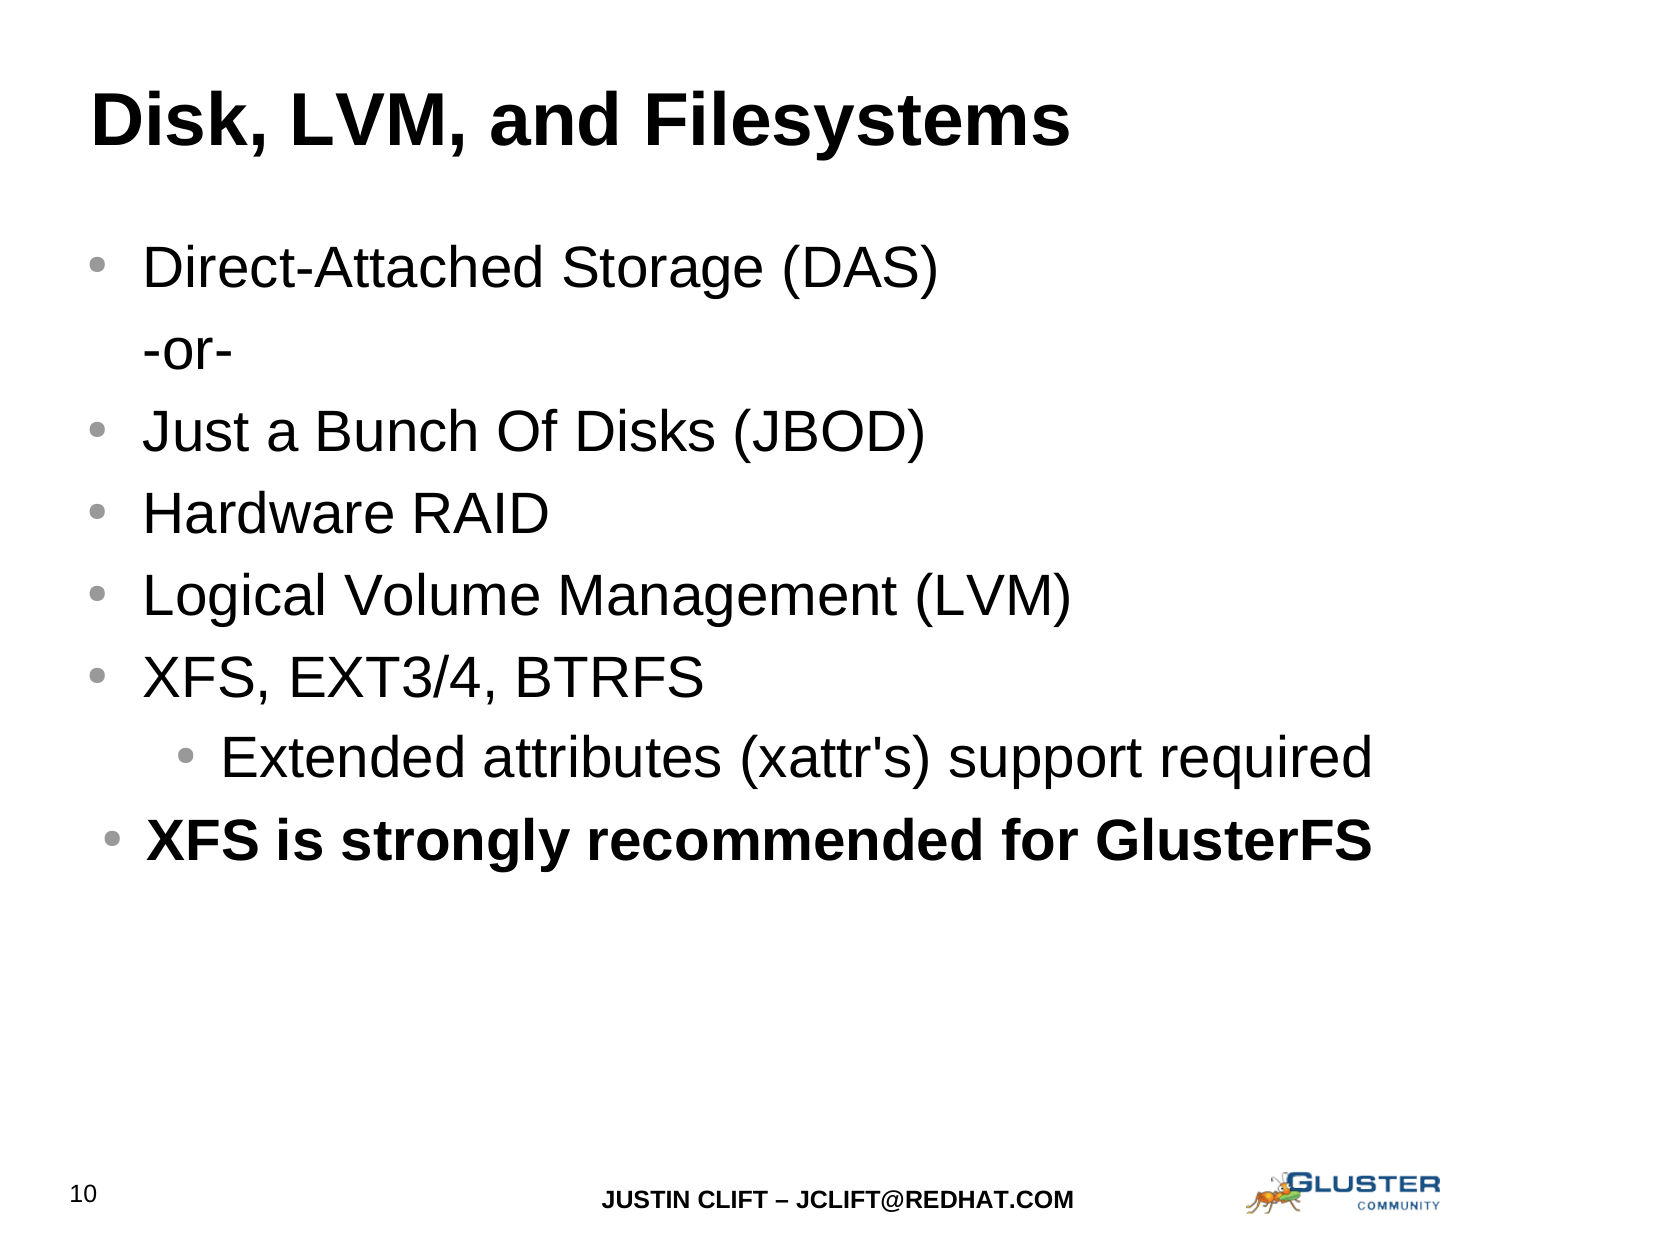

# Disk, LVM, and Filesystems
Direct-Attached Storage (DAS)
-or-
Just a Bunch Of Disks (JBOD)
Hardware RAID
Logical Volume Management (LVM)
XFS, EXT3/4, BTRFS
Extended attributes (xattr's) support required
XFS is strongly recommended for GlusterFS